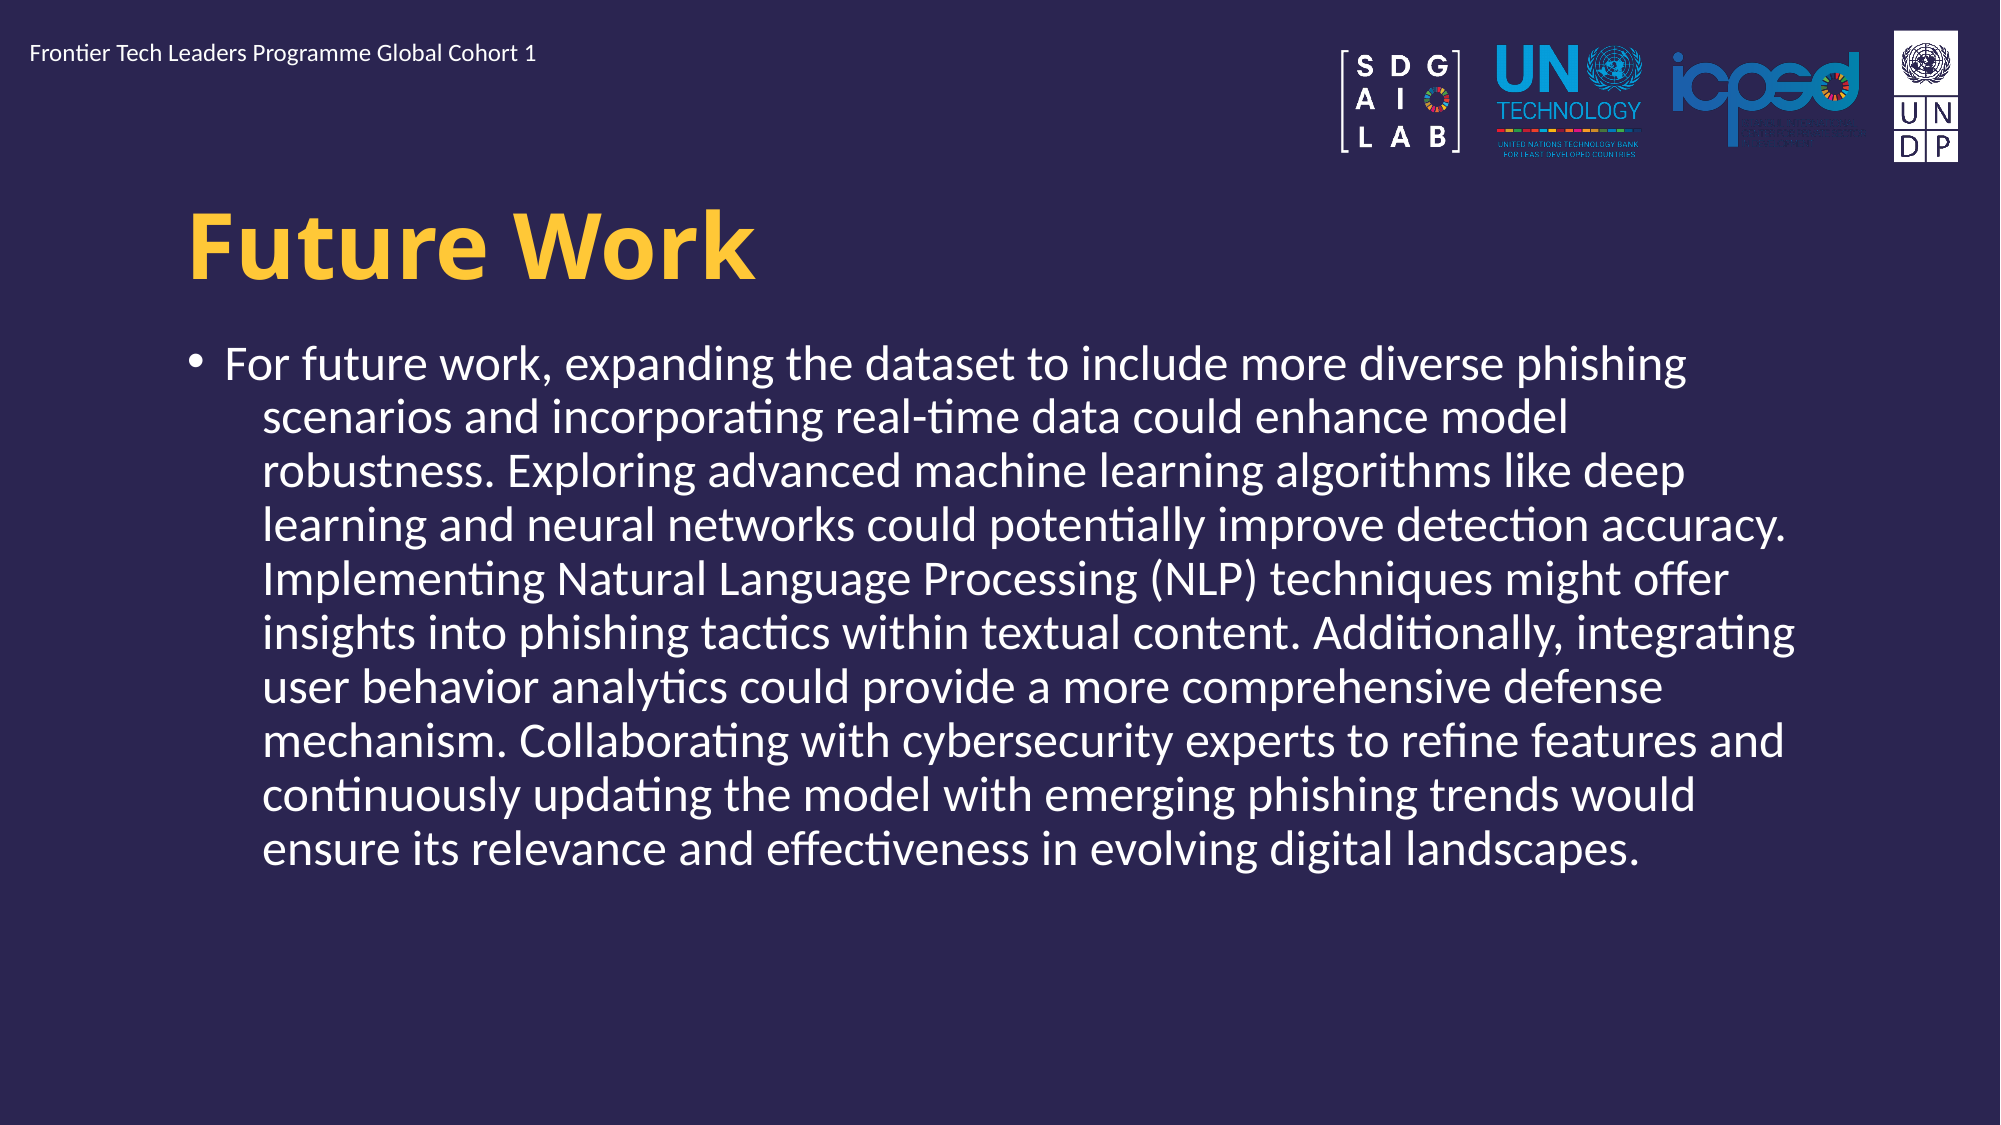

Frontier Tech Leaders Programme Global Cohort 1
# Future Work
For future work, expanding the dataset to include more diverse phishing scenarios and incorporating real-time data could enhance model robustness. Exploring advanced machine learning algorithms like deep learning and neural networks could potentially improve detection accuracy. Implementing Natural Language Processing (NLP) techniques might offer insights into phishing tactics within textual content. Additionally, integrating user behavior analytics could provide a more comprehensive defense mechanism. Collaborating with cybersecurity experts to refine features and continuously updating the model with emerging phishing trends would ensure its relevance and effectiveness in evolving digital landscapes.